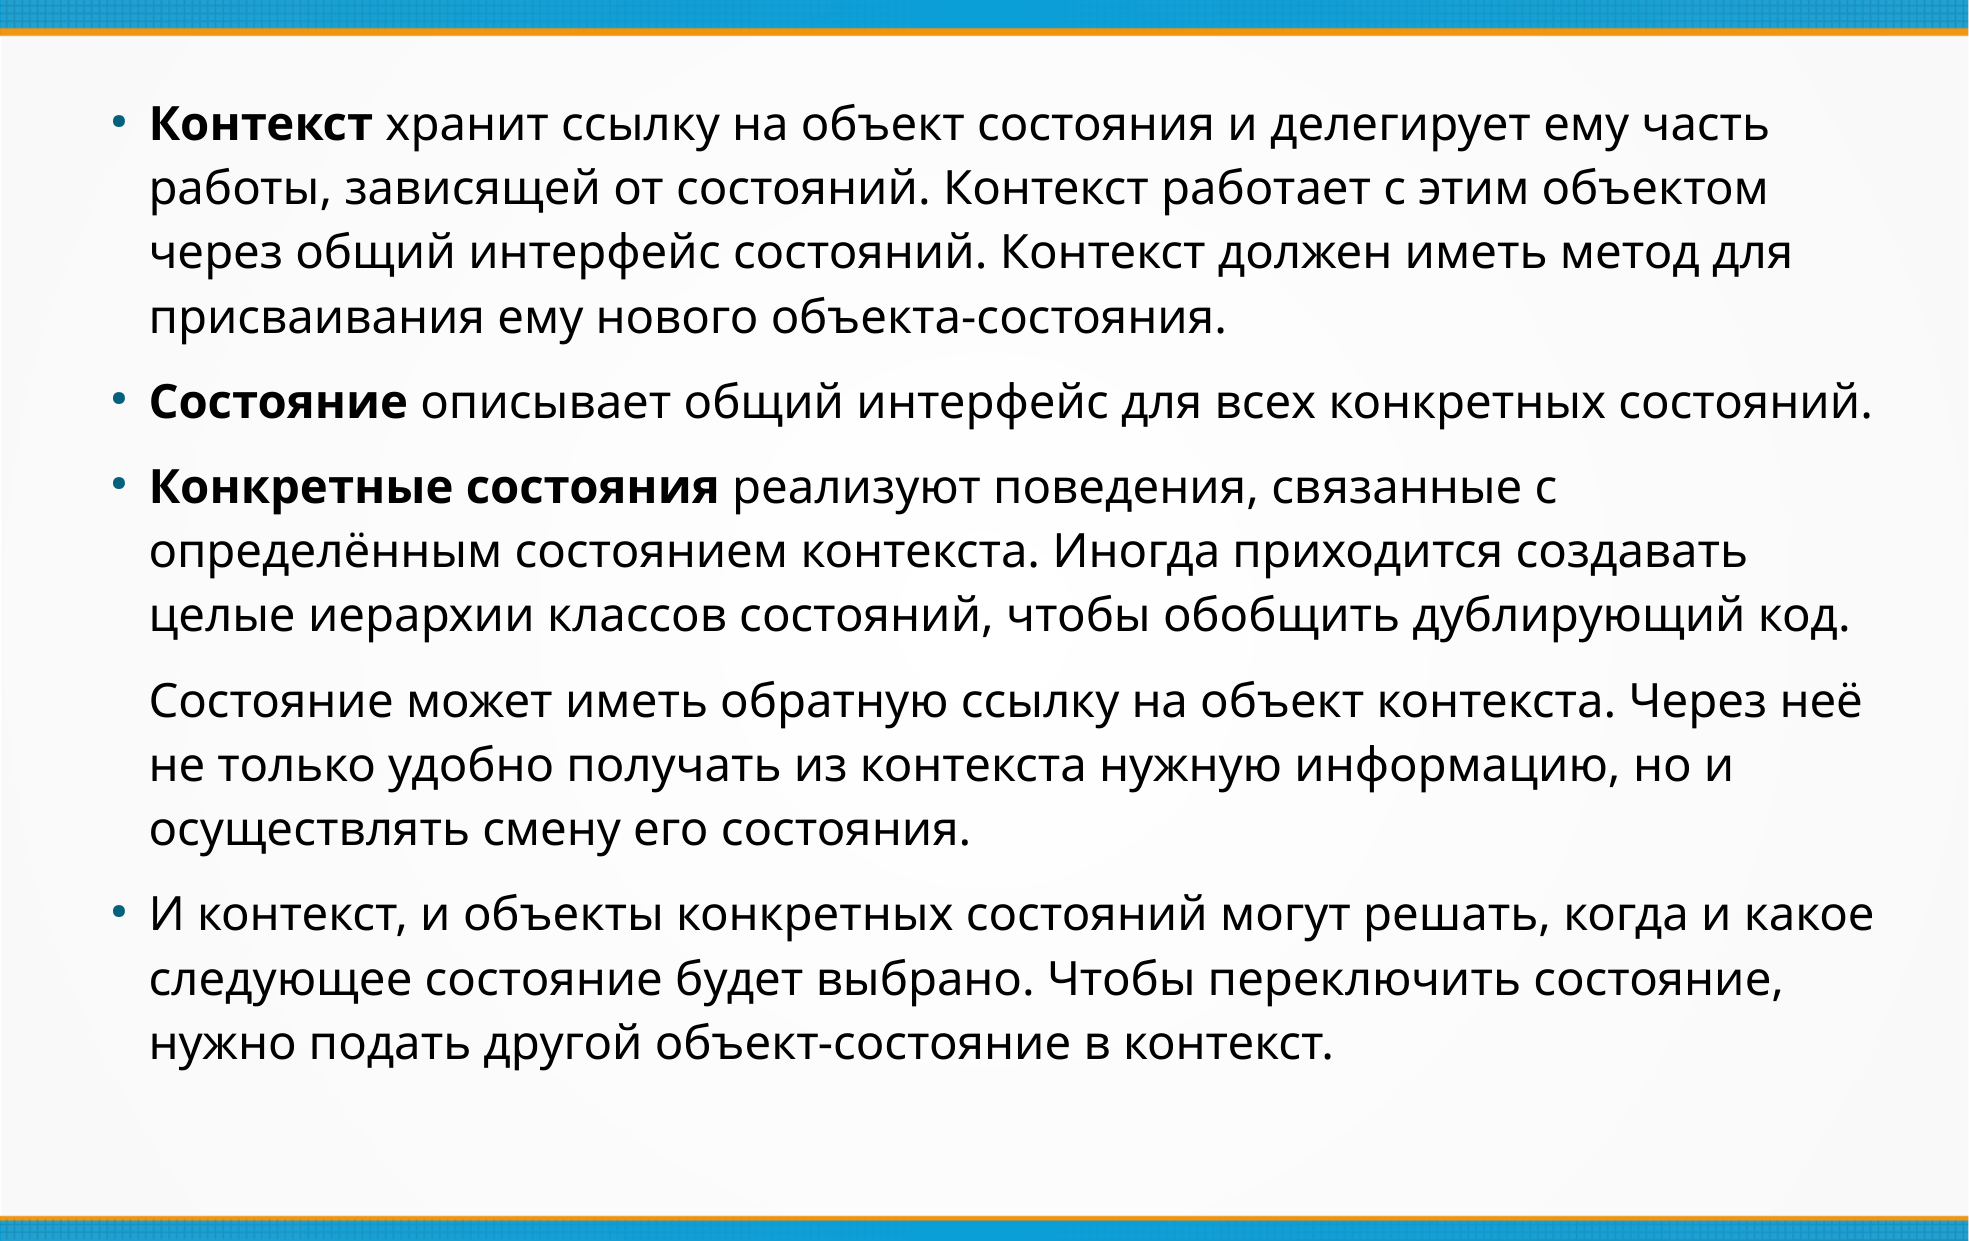

# Контекст хранит ссылку на объект состояния и делегирует ему часть работы, зависящей от состояний. Контекст работает с этим объектом через общий интерфейс состояний. Контекст должен иметь метод для присваивания ему нового объекта-состояния.
Состояние описывает общий интерфейс для всех конкретных состояний.
Конкретные состояния реализуют поведения, связанные с определённым состоянием контекста. Иногда приходится создавать целые иерархии классов состояний, чтобы обобщить дублирующий код.
Состояние может иметь обратную ссылку на объект контекста. Через неё не только удобно получать из контекста нужную информацию, но и осуществлять смену его состояния.
И контекст, и объекты конкретных состояний могут решать, когда и какое следующее состояние будет выбрано. Чтобы переключить состояние, нужно подать другой объект-состояние в контекст.